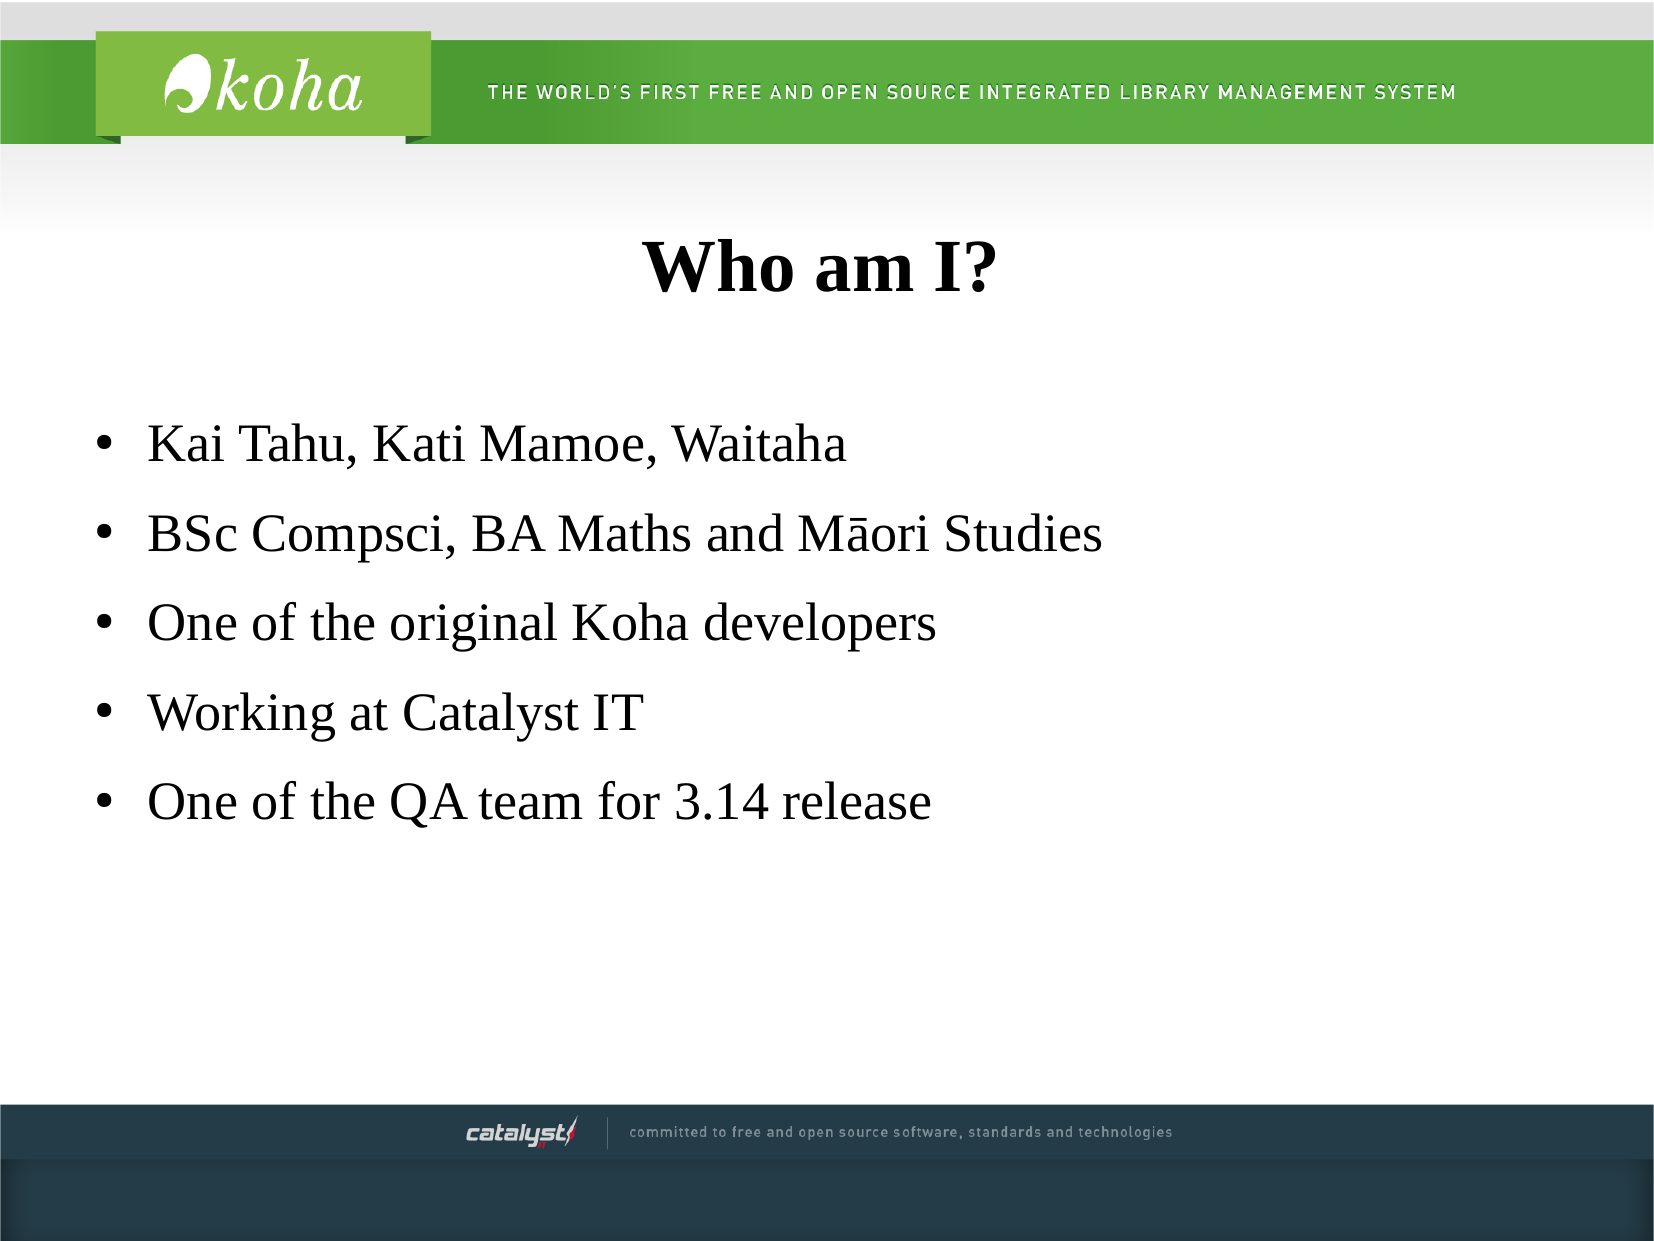

# Who am I?
Kai Tahu, Kati Mamoe, Waitaha
BSc Compsci, BA Maths and Māori Studies
One of the original Koha developers
Working at Catalyst IT
One of the QA team for 3.14 release